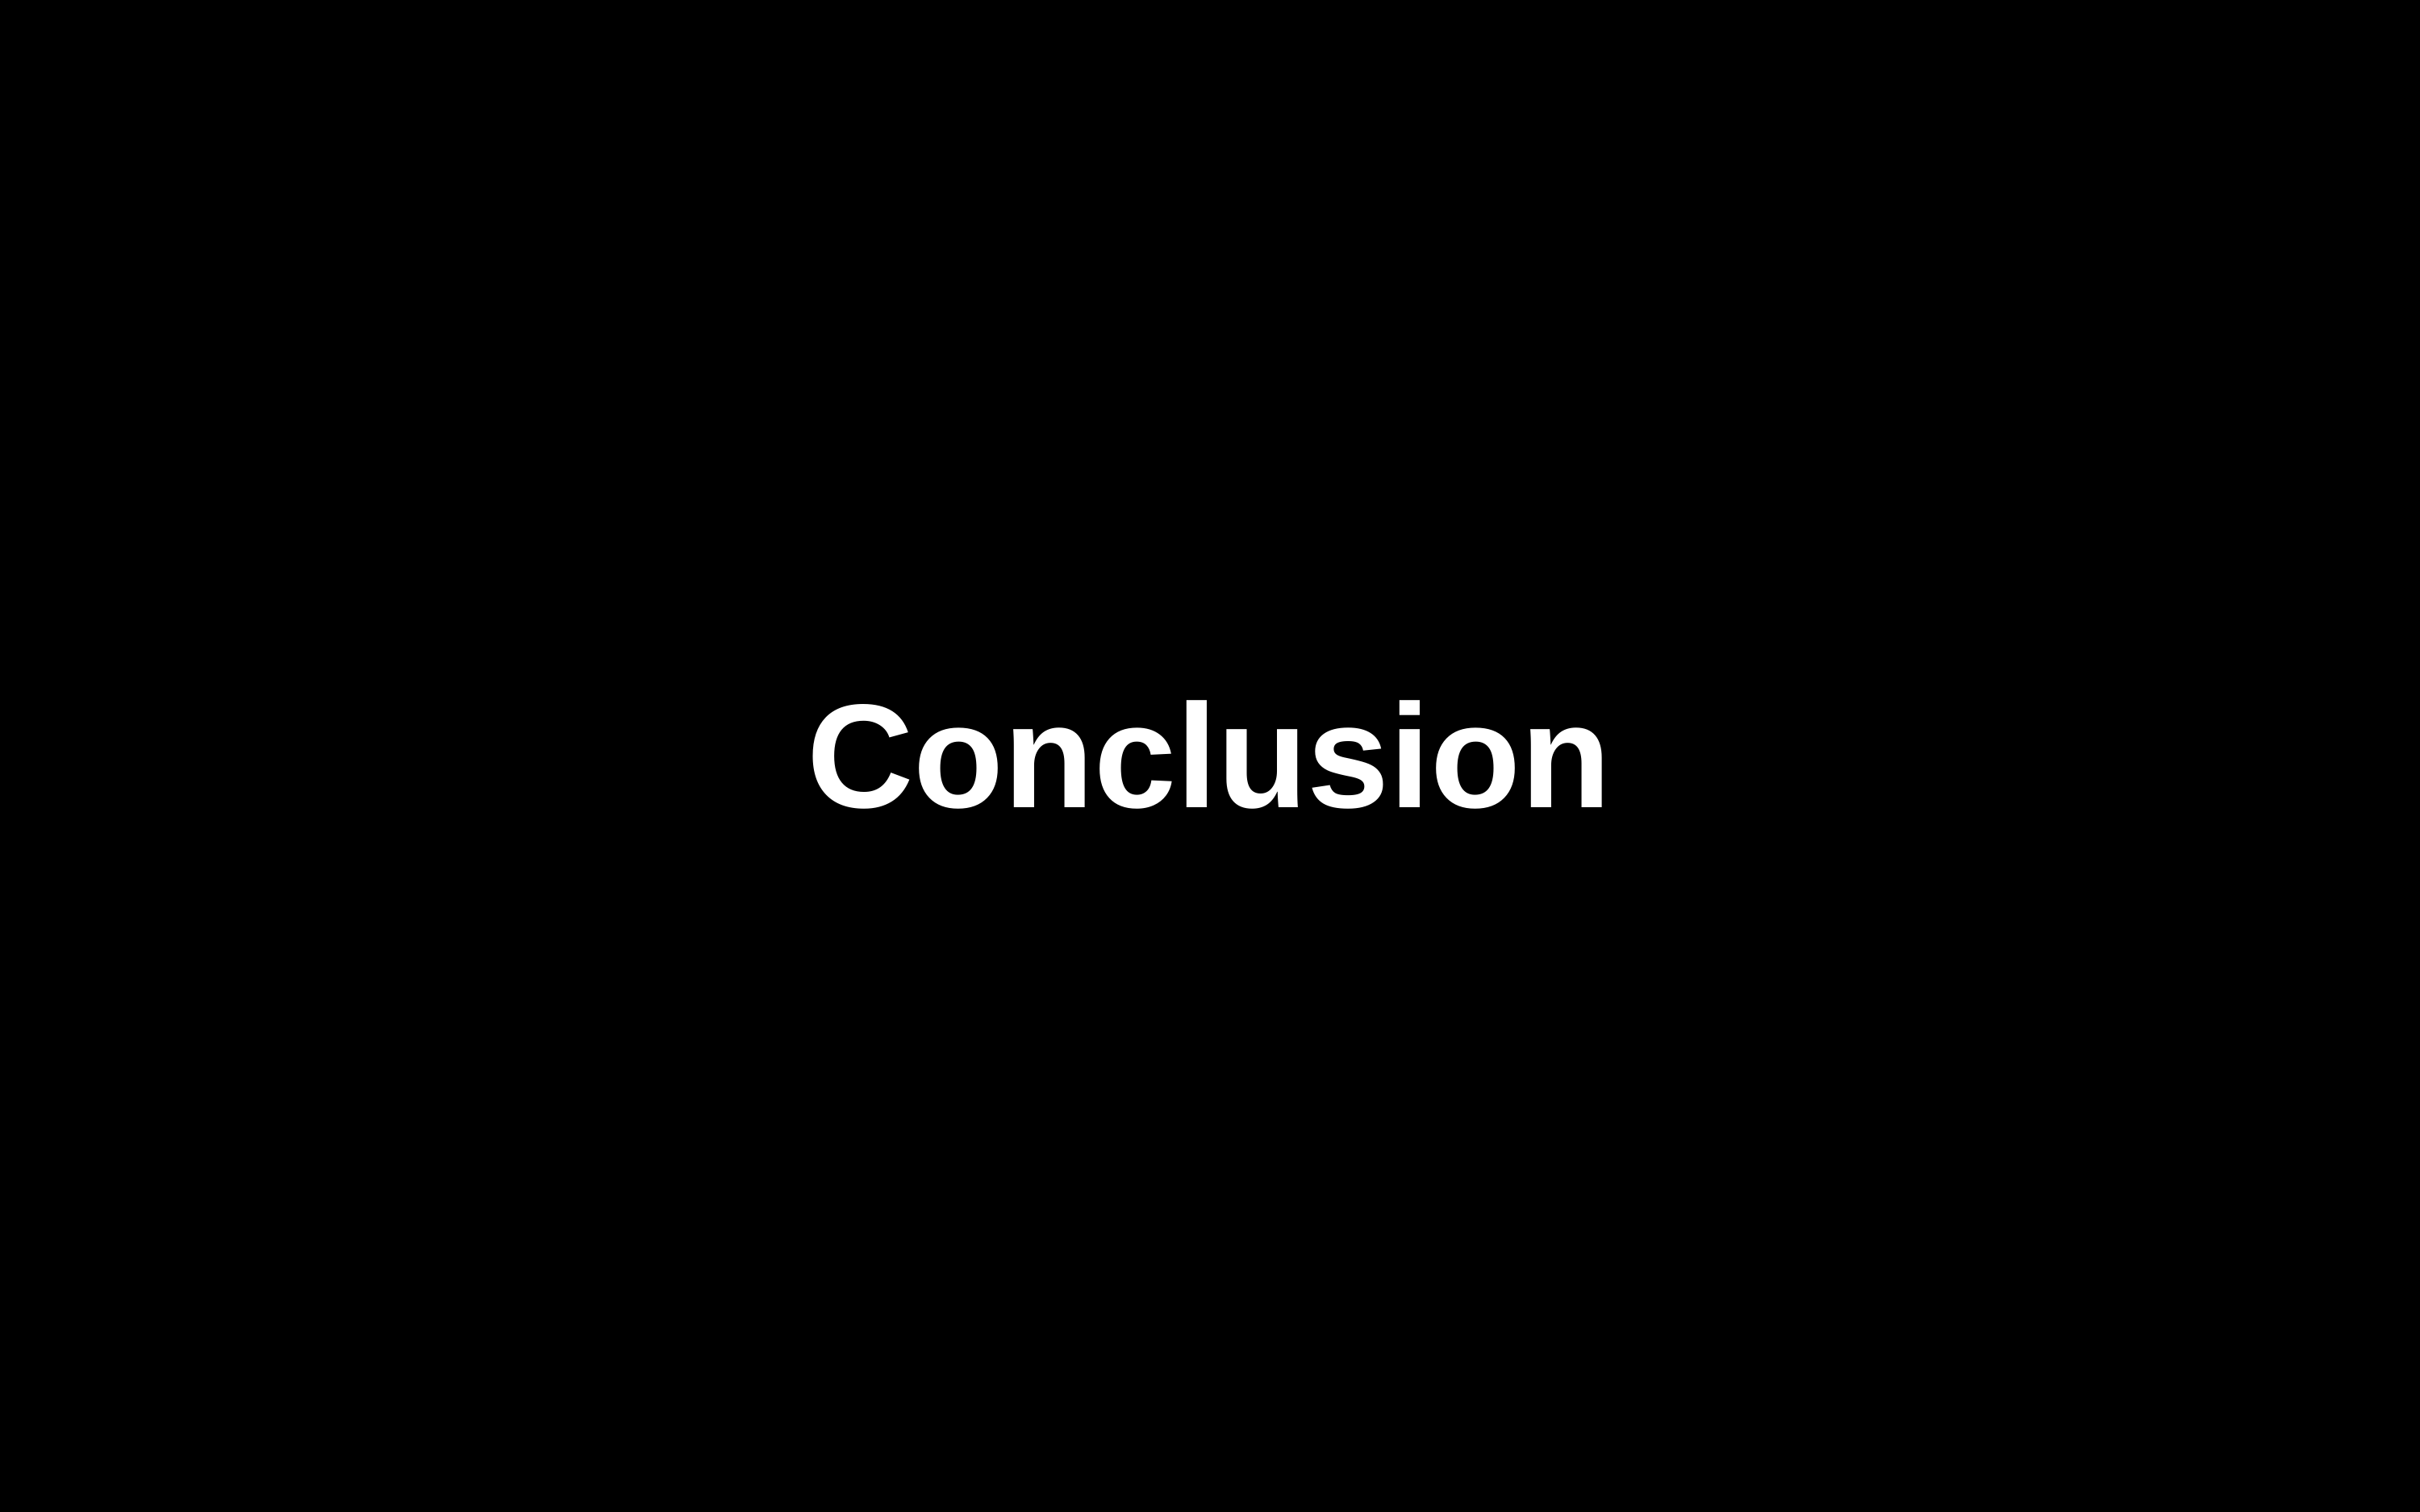

Conclusion
Created by Imad Saddik @3CodeCamp
182